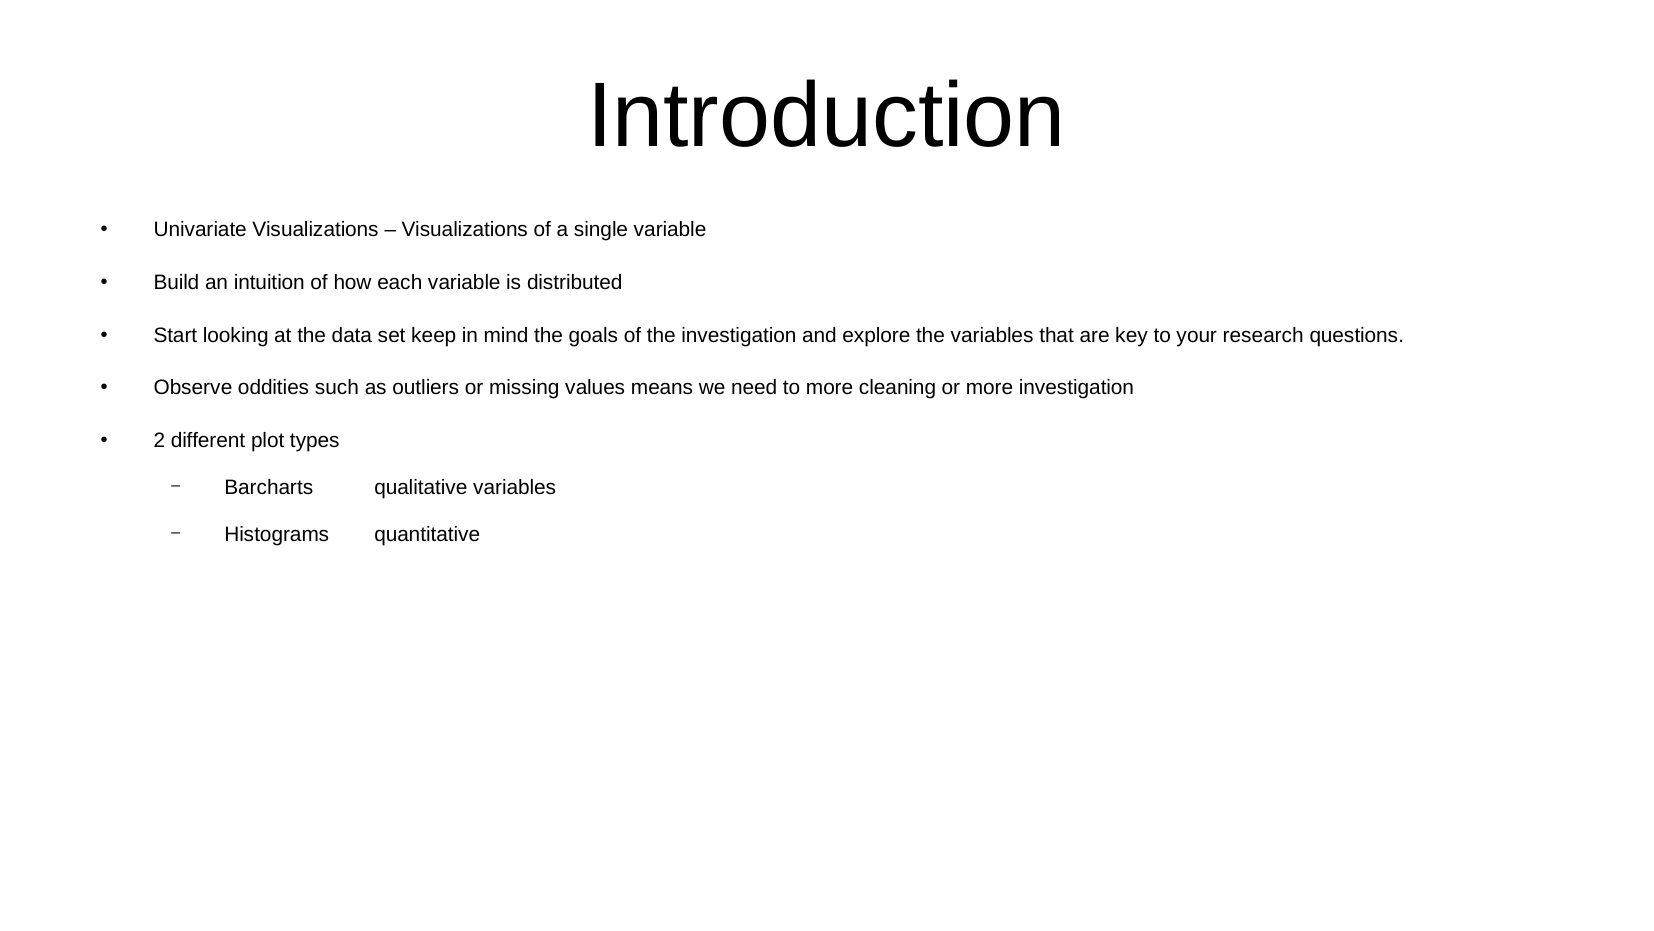

# Introduction
Univariate Visualizations – Visualizations of a single variable
Build an intuition of how each variable is distributed
Start looking at the data set keep in mind the goals of the investigation and explore the variables that are key to your research questions.
Observe oddities such as outliers or missing values means we need to more cleaning or more investigation
2 different plot types
Barcharts	qualitative variables
Histograms	quantitative